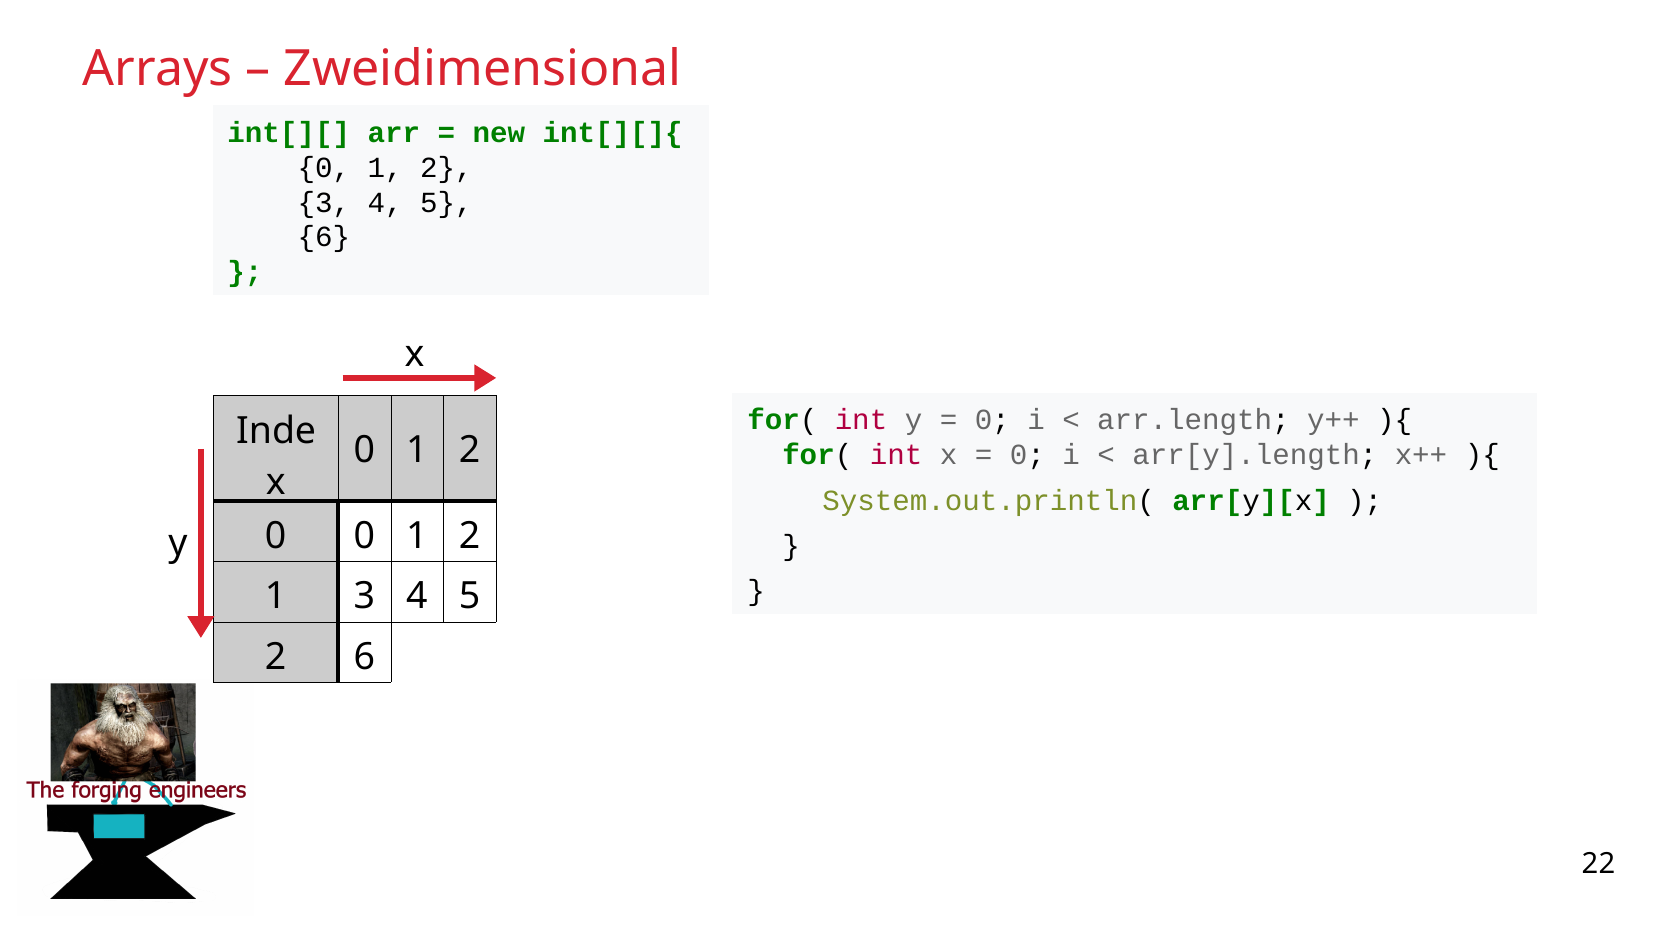

# Arrays – Zweidimensional
int[][] arr = new int[][]{
 {0, 1, 2},
 {3, 4, 5},
 {6}
};
x
for( int y = 0; i < arr.length; y++ ){
 for( int x = 0; i < arr[y].length; x++ ){
 	System.out.println( arr[y][x] );
 }
}
| Index | 0 | 1 | 2 |
| --- | --- | --- | --- |
| 0 | 0 | 1 | 2 |
| 1 | 3 | 4 | 5 |
| 2 | 6 | | |
y